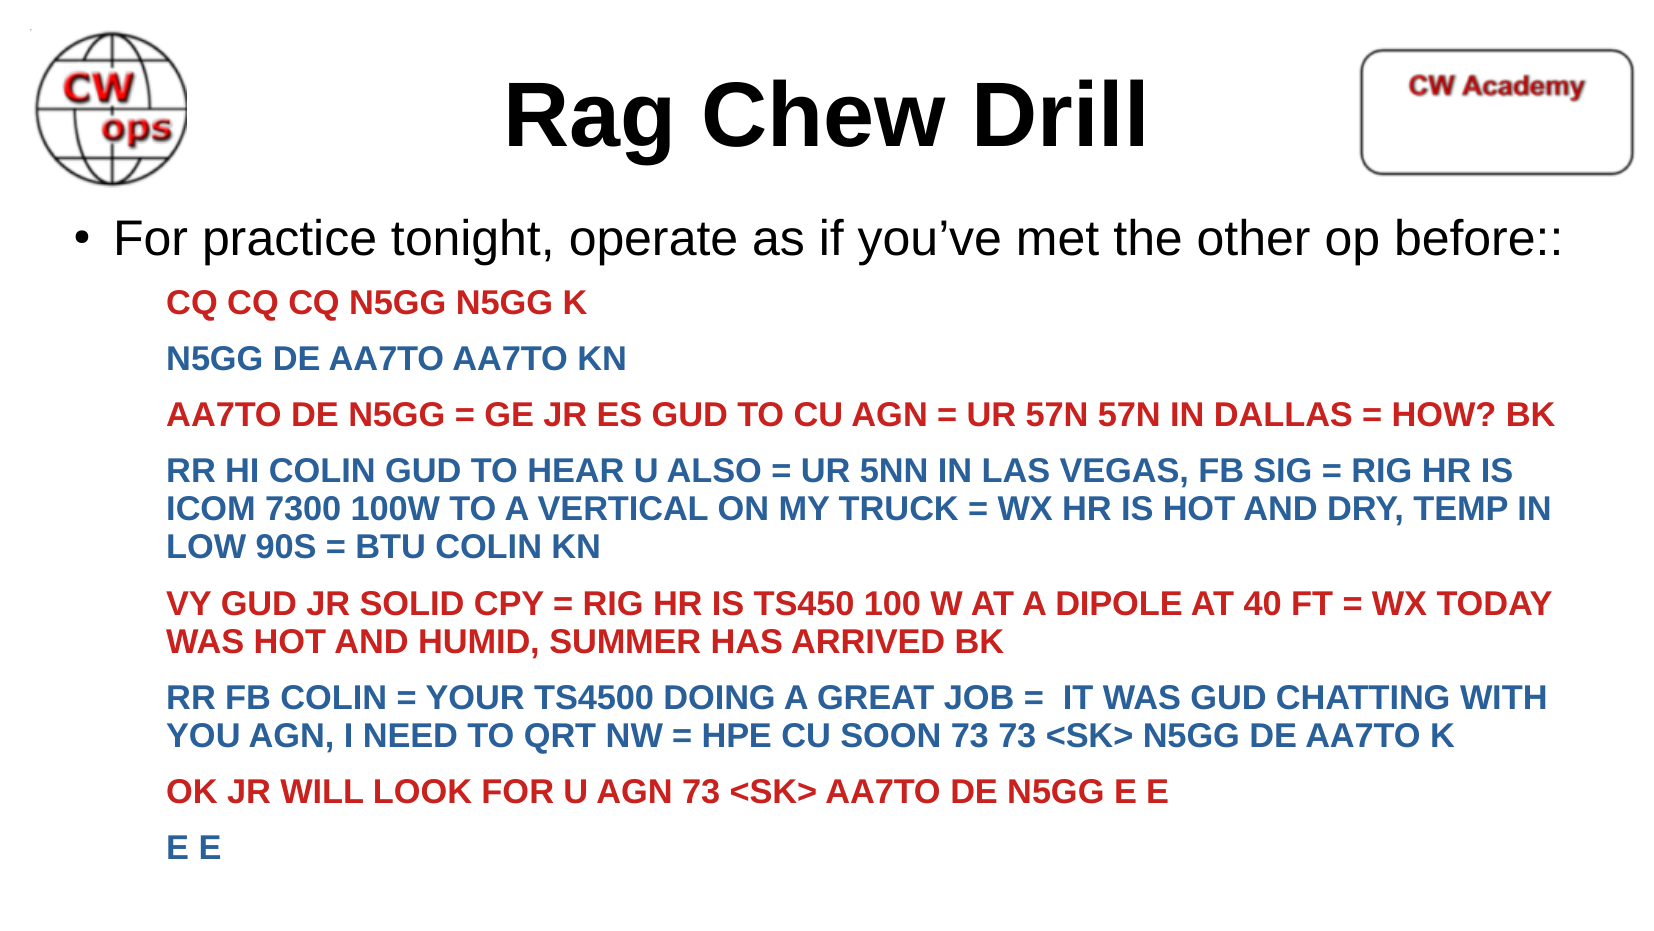

# Rag Chew Drill
For practice tonight, operate as if you’ve met the other op before::
CQ CQ CQ N5GG N5GG K
N5GG DE AA7TO AA7TO KN
AA7TO DE N5GG = GE JR ES GUD TO CU AGN = UR 57N 57N IN DALLAS = HOW? BK
RR HI COLIN GUD TO HEAR U ALSO = UR 5NN IN LAS VEGAS, FB SIG = RIG HR IS ICOM 7300 100W TO A VERTICAL ON MY TRUCK = WX HR IS HOT AND DRY, TEMP IN LOW 90S = BTU COLIN KN
VY GUD JR SOLID CPY = RIG HR IS TS450 100 W AT A DIPOLE AT 40 FT = WX TODAY WAS HOT AND HUMID, SUMMER HAS ARRIVED BK
RR FB COLIN = YOUR TS4500 DOING A GREAT JOB = IT WAS GUD CHATTING WITH YOU AGN, I NEED TO QRT NW = HPE CU SOON 73 73 <SK> N5GG DE AA7TO K
OK JR WILL LOOK FOR U AGN 73 <SK> AA7TO DE N5GG E E
E E